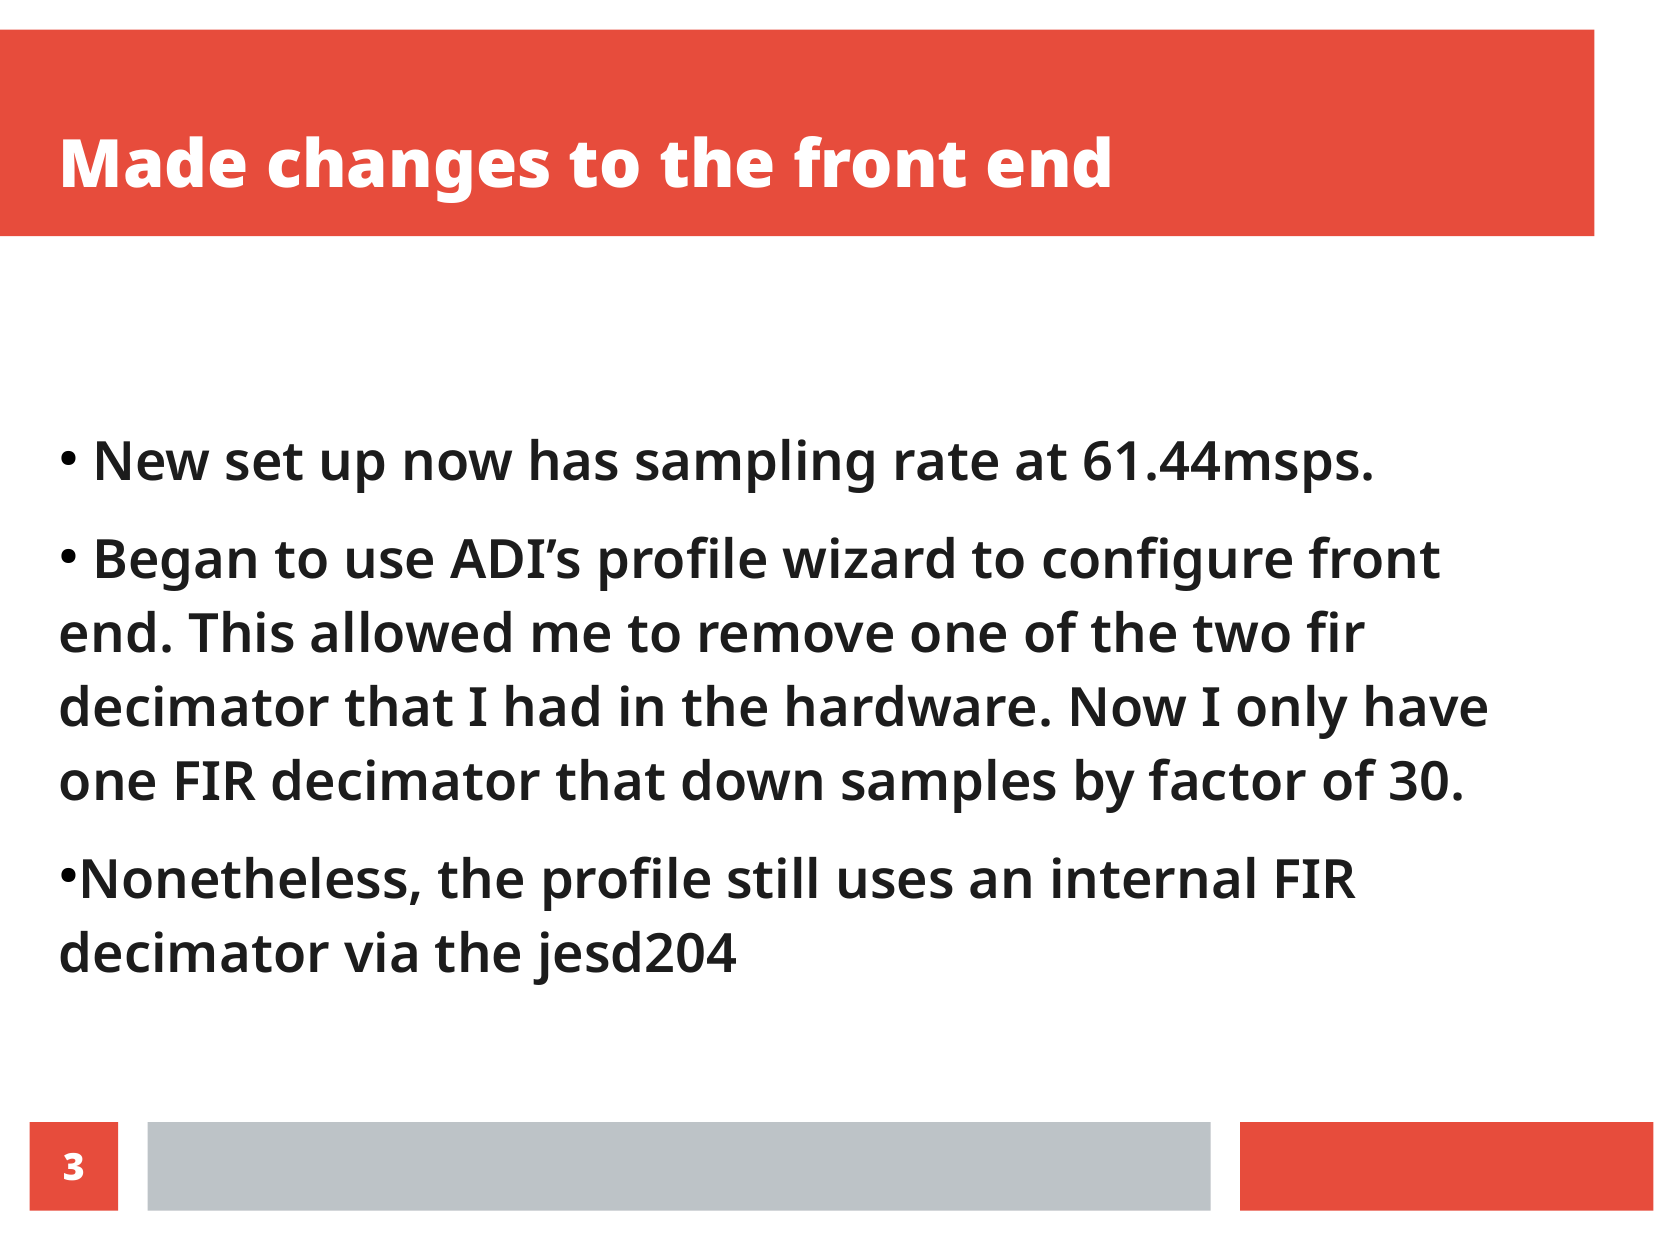

# Made changes to the front end
 New set up now has sampling rate at 61.44msps.
 Began to use ADI’s profile wizard to configure front end. This allowed me to remove one of the two fir decimator that I had in the hardware. Now I only have one FIR decimator that down samples by factor of 30.
Nonetheless, the profile still uses an internal FIR decimator via the jesd204
3